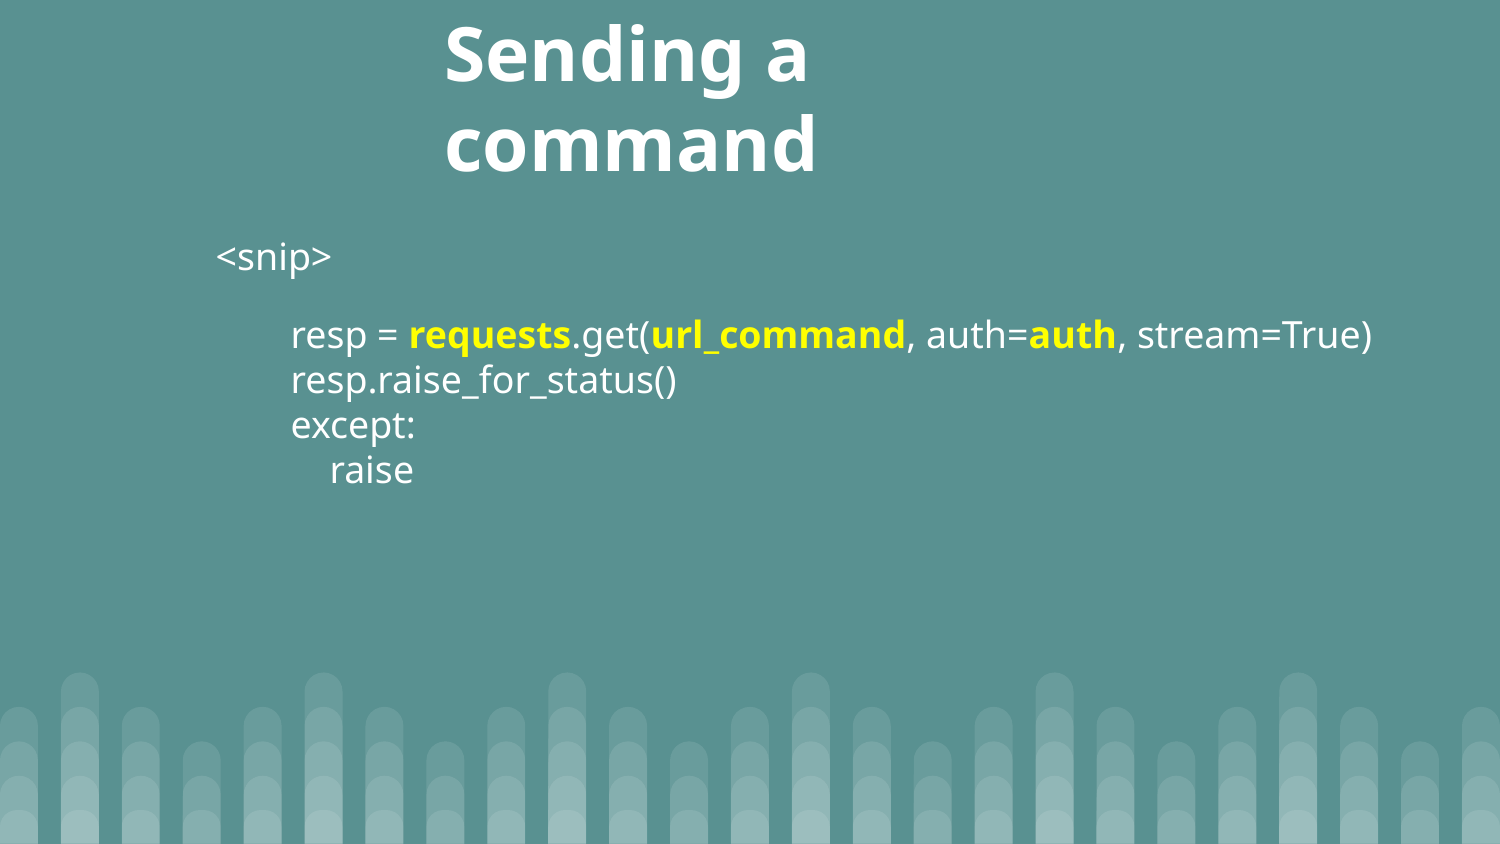

# Sending a command
<snip>
 	resp = requests.get(url_command, auth=auth, stream=True)
 	resp.raise_for_status()
	except:
 	 raise